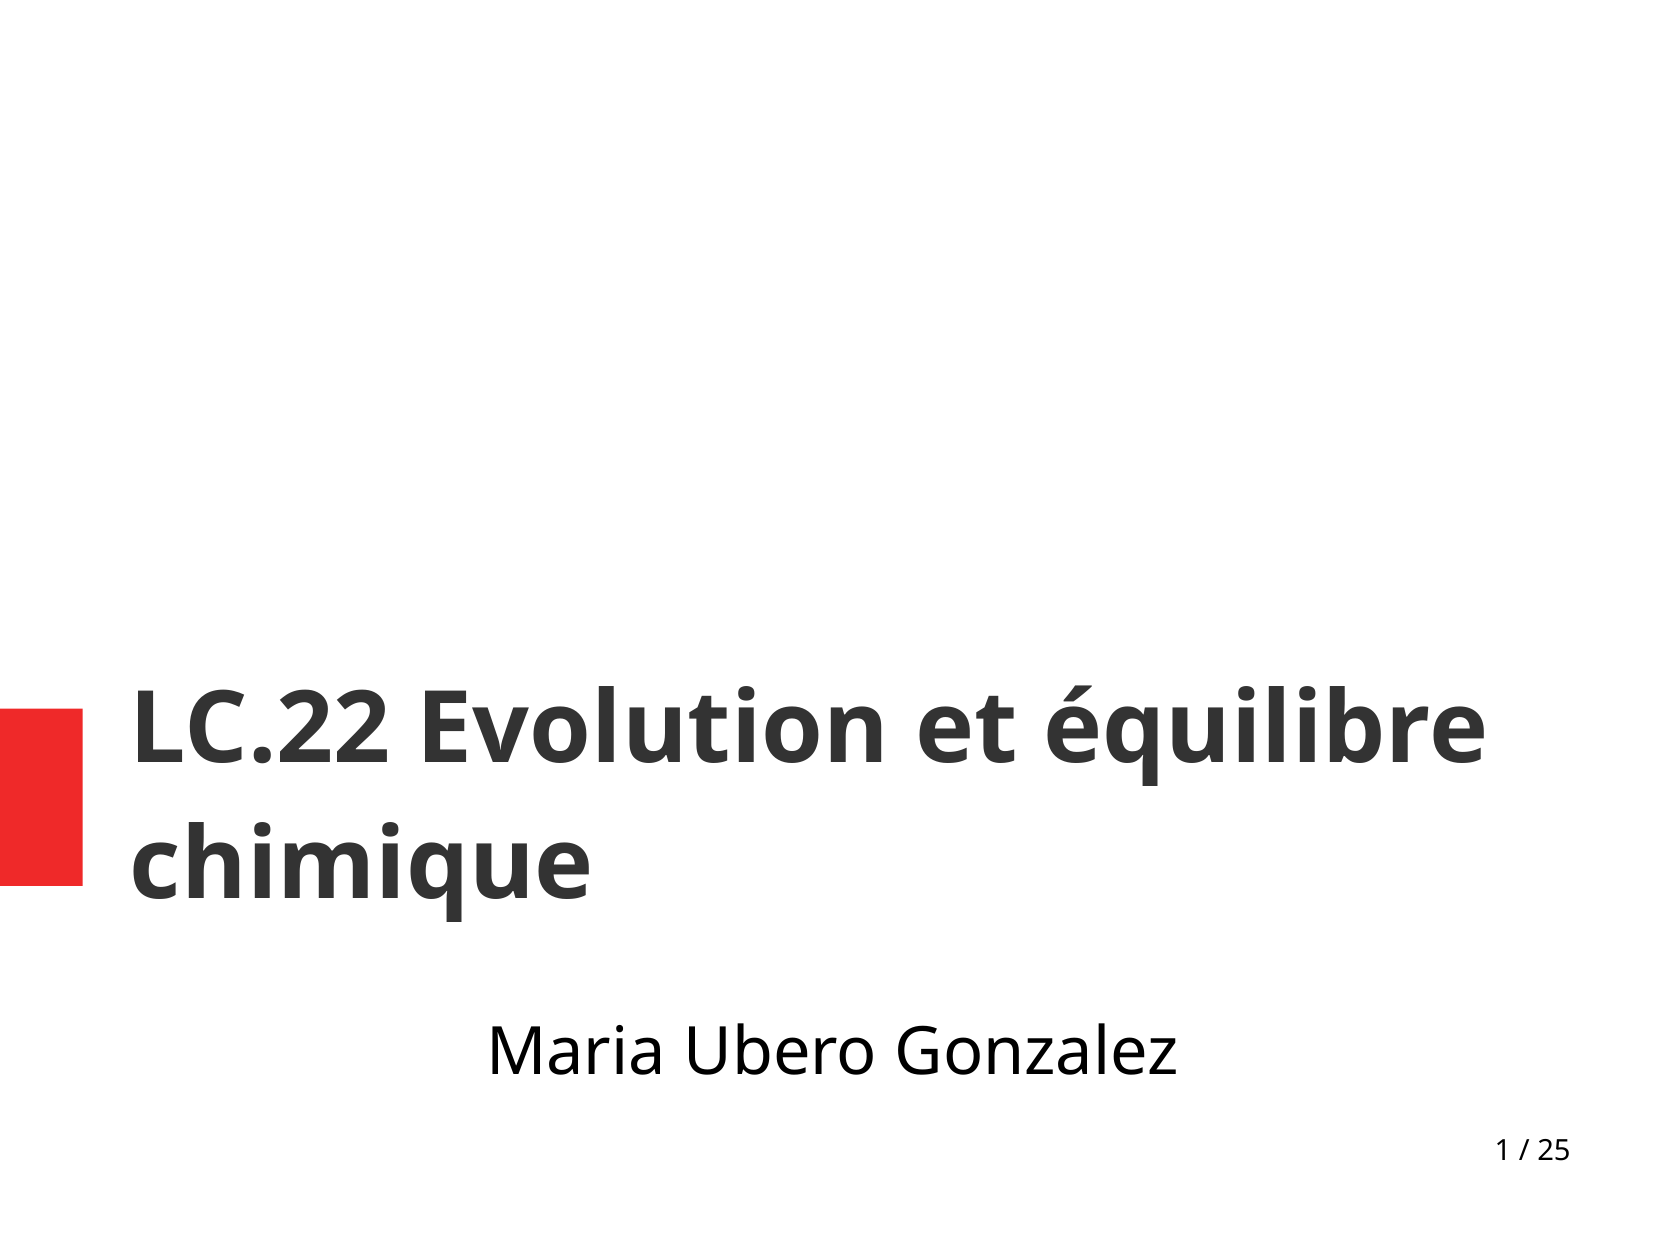

# LC.22 Evolution et équilibre chimique
Maria Ubero Gonzalez
1